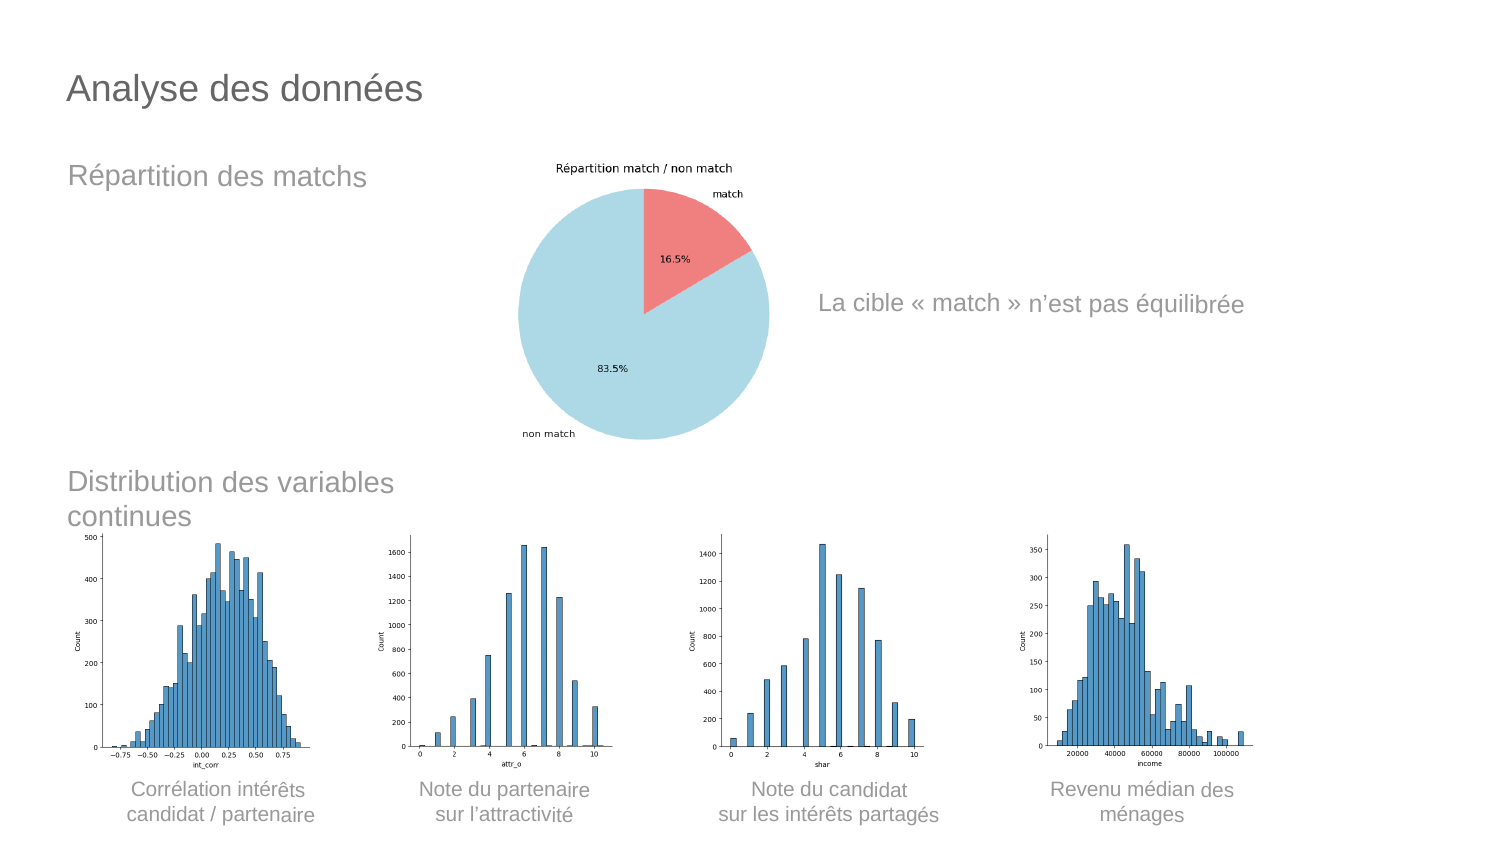

# Analyse des données
Répartition des matchs
La cible « match » n’est pas équilibrée
Distribution des variables continues
Corrélation intérêts
candidat / partenaire
Note du partenaire
sur l’attractivité
Note du candidat
sur les intérêts partagés
Revenu médian des ménages